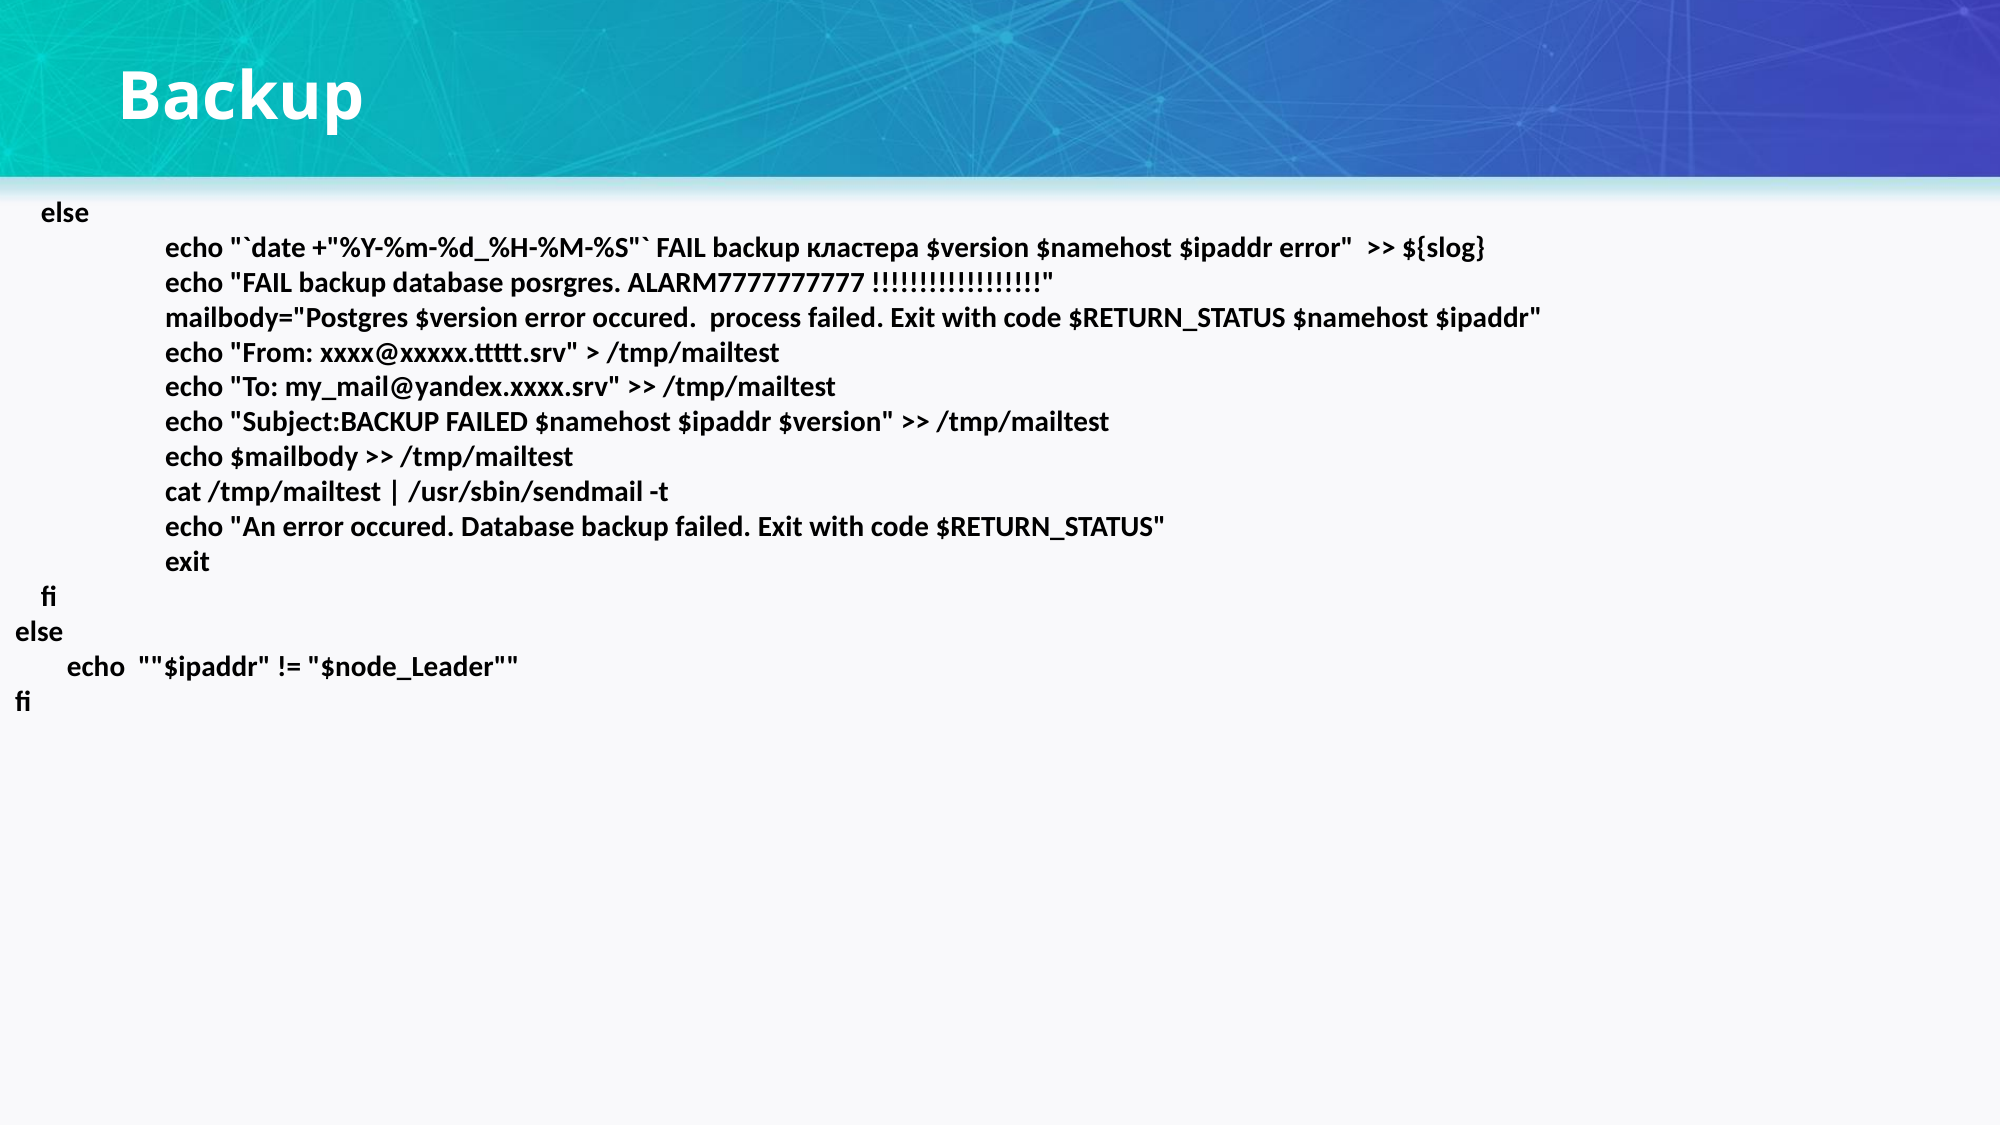

Backup
 else
 		echo "`date +"%Y-%m-%d_%H-%M-%S"` FAIL backup кластера $version $namehost $ipaddr error" >> ${slog}
 		echo "FAIL backup database posrgres. ALARM7777777777 !!!!!!!!!!!!!!!!!!"
 		mailbody="Postgres $version error occured. process failed. Exit with code $RETURN_STATUS $namehost $ipaddr"
 		echo "From: xxxx@xxxxx.ttttt.srv" > /tmp/mailtest
 		echo "To: my_mail@yandex.xxxx.srv" >> /tmp/mailtest
 		echo "Subject:BACKUP FAILED $namehost $ipaddr $version" >> /tmp/mailtest
 		echo $mailbody >> /tmp/mailtest
 		cat /tmp/mailtest | /usr/sbin/sendmail -t
 		echo "An error occured. Database backup failed. Exit with code $RETURN_STATUS"
 		exit
 fi
else
 echo ""$ipaddr" != "$node_Leader""
fi